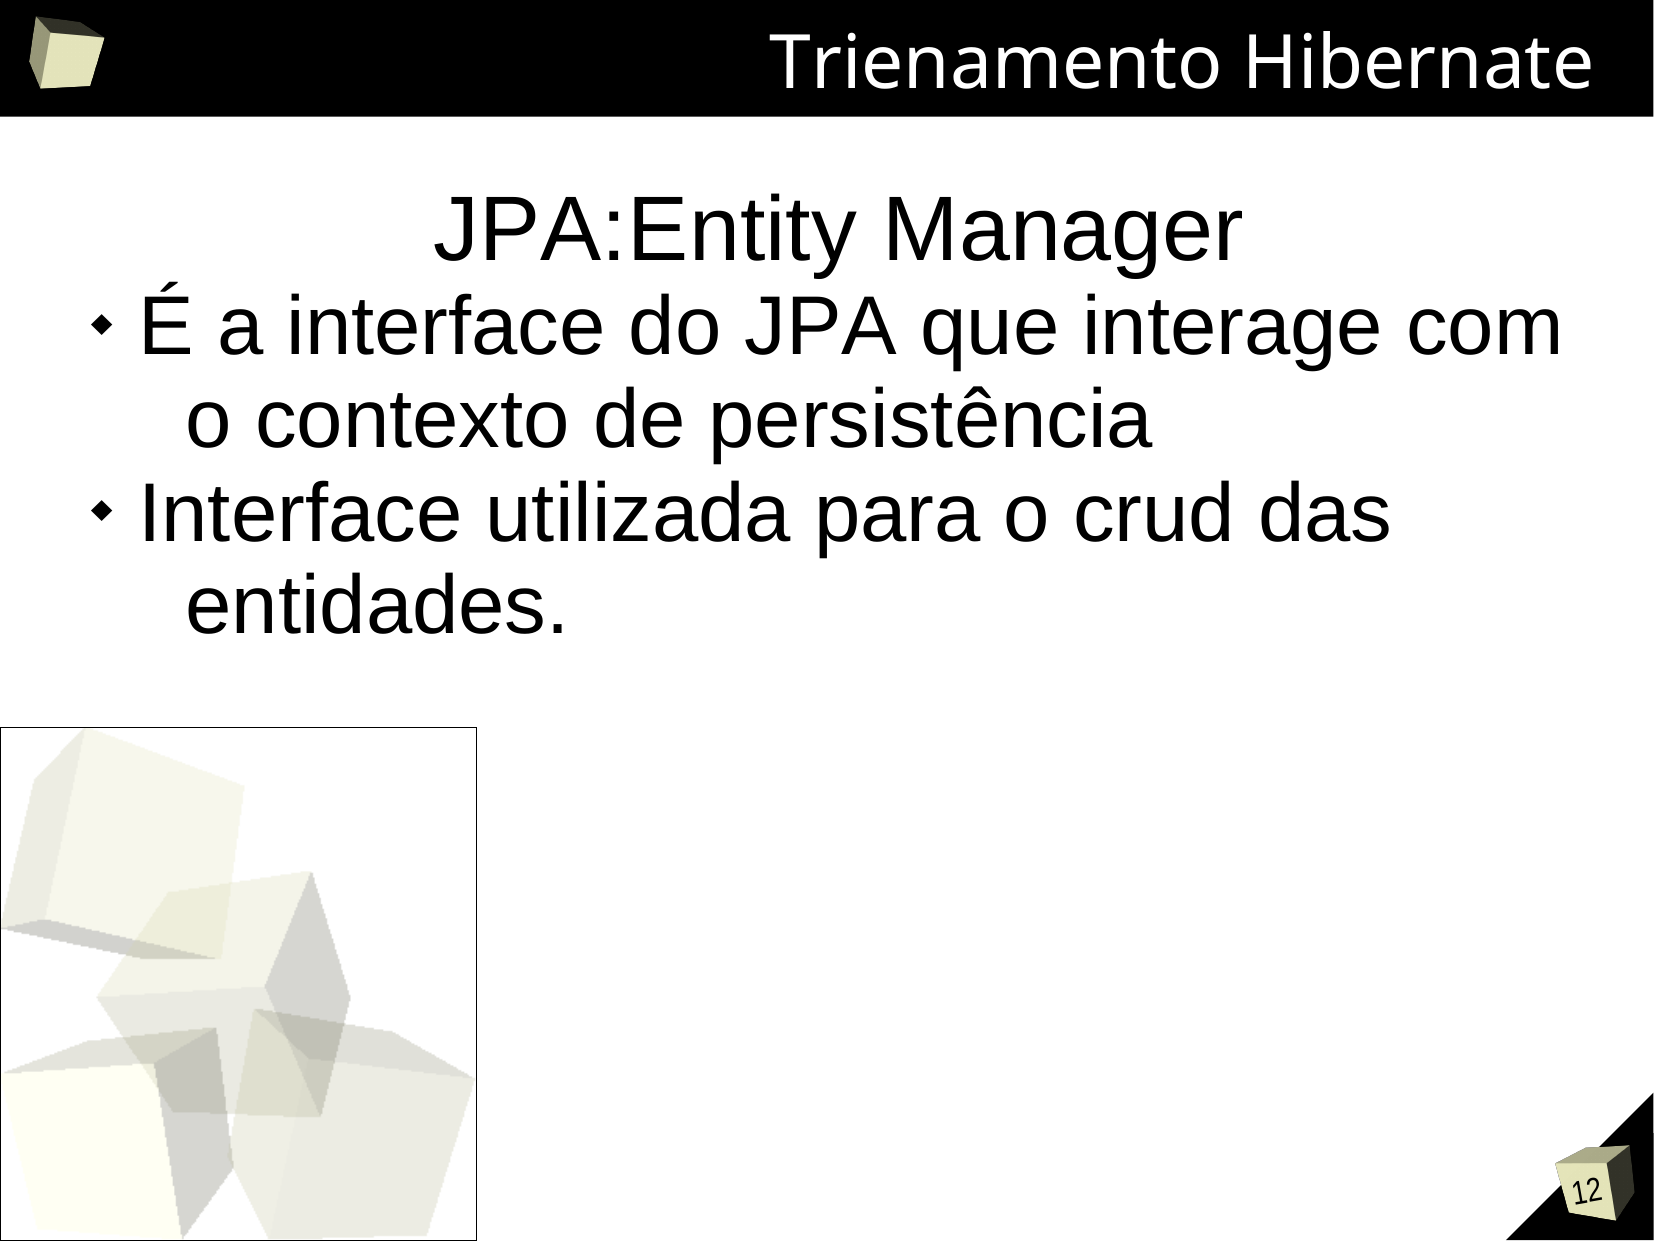

# Trienamento Hibernate
JPA:Entity Manager
É a interface do JPA que interage com o contexto de persistência
Interface utilizada para o crud das entidades.